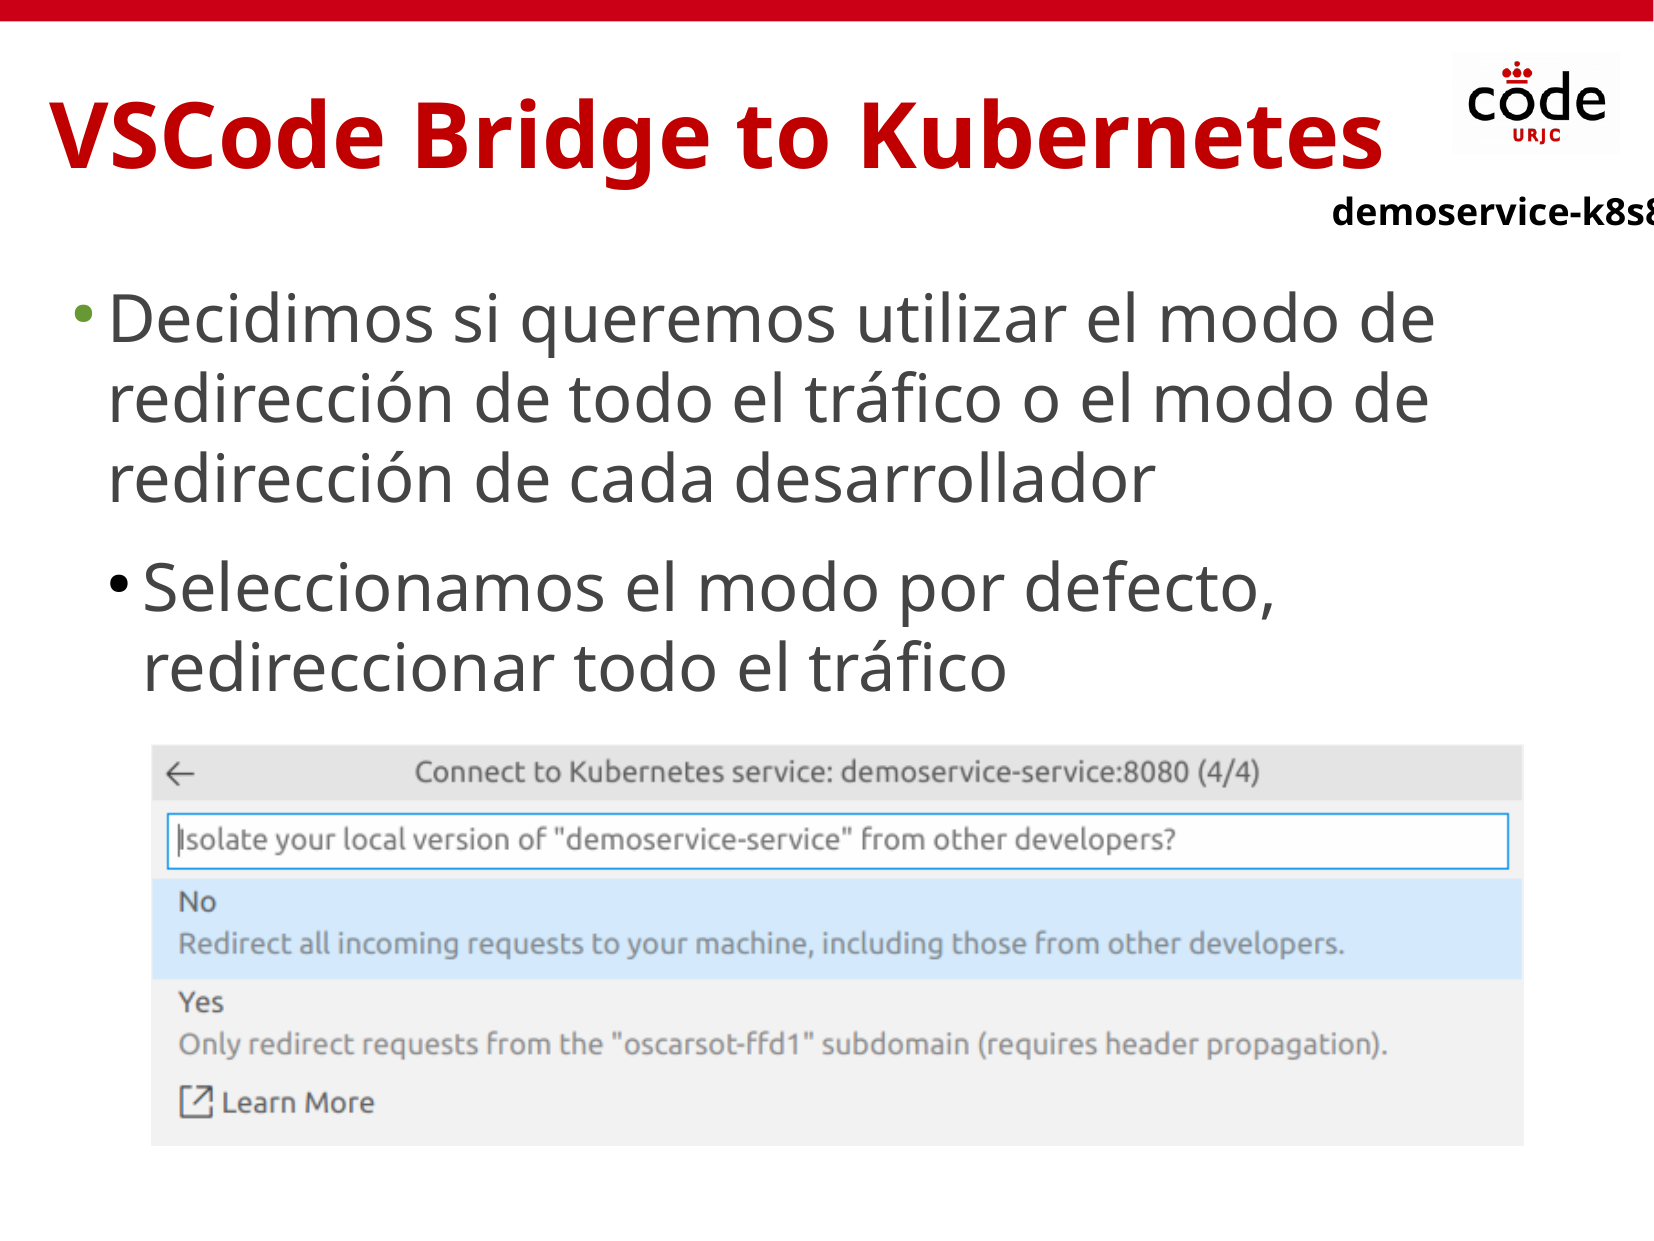

# VSCode Bridge to Kubernetes
demoservice-k8s8
Decidimos si queremos utilizar el modo de redirección de todo el tráfico o el modo de redirección de cada desarrollador
Seleccionamos el modo por defecto, redireccionar todo el tráfico